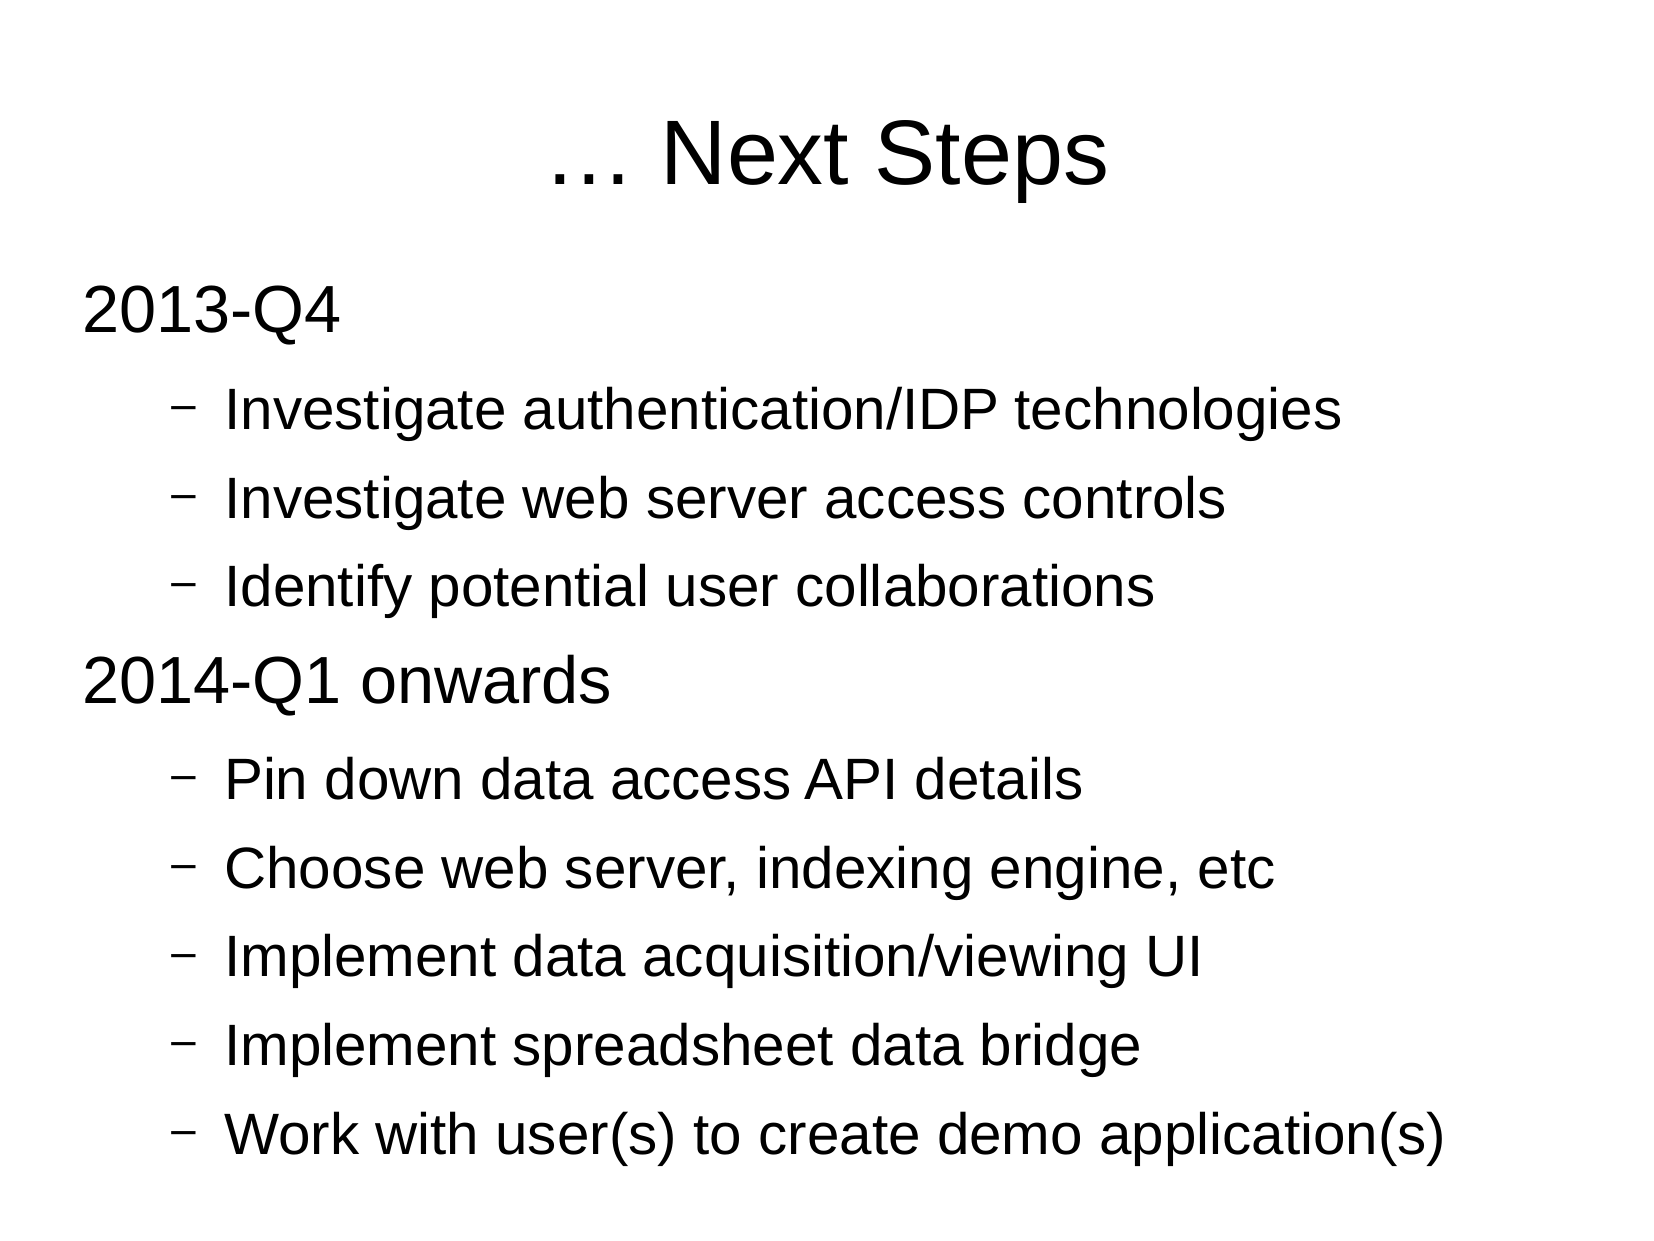

# … Next Steps
2013-Q4
Investigate authentication/IDP technologies
Investigate web server access controls
Identify potential user collaborations
2014-Q1 onwards
Pin down data access API details
Choose web server, indexing engine, etc
Implement data acquisition/viewing UI
Implement spreadsheet data bridge
Work with user(s) to create demo application(s)